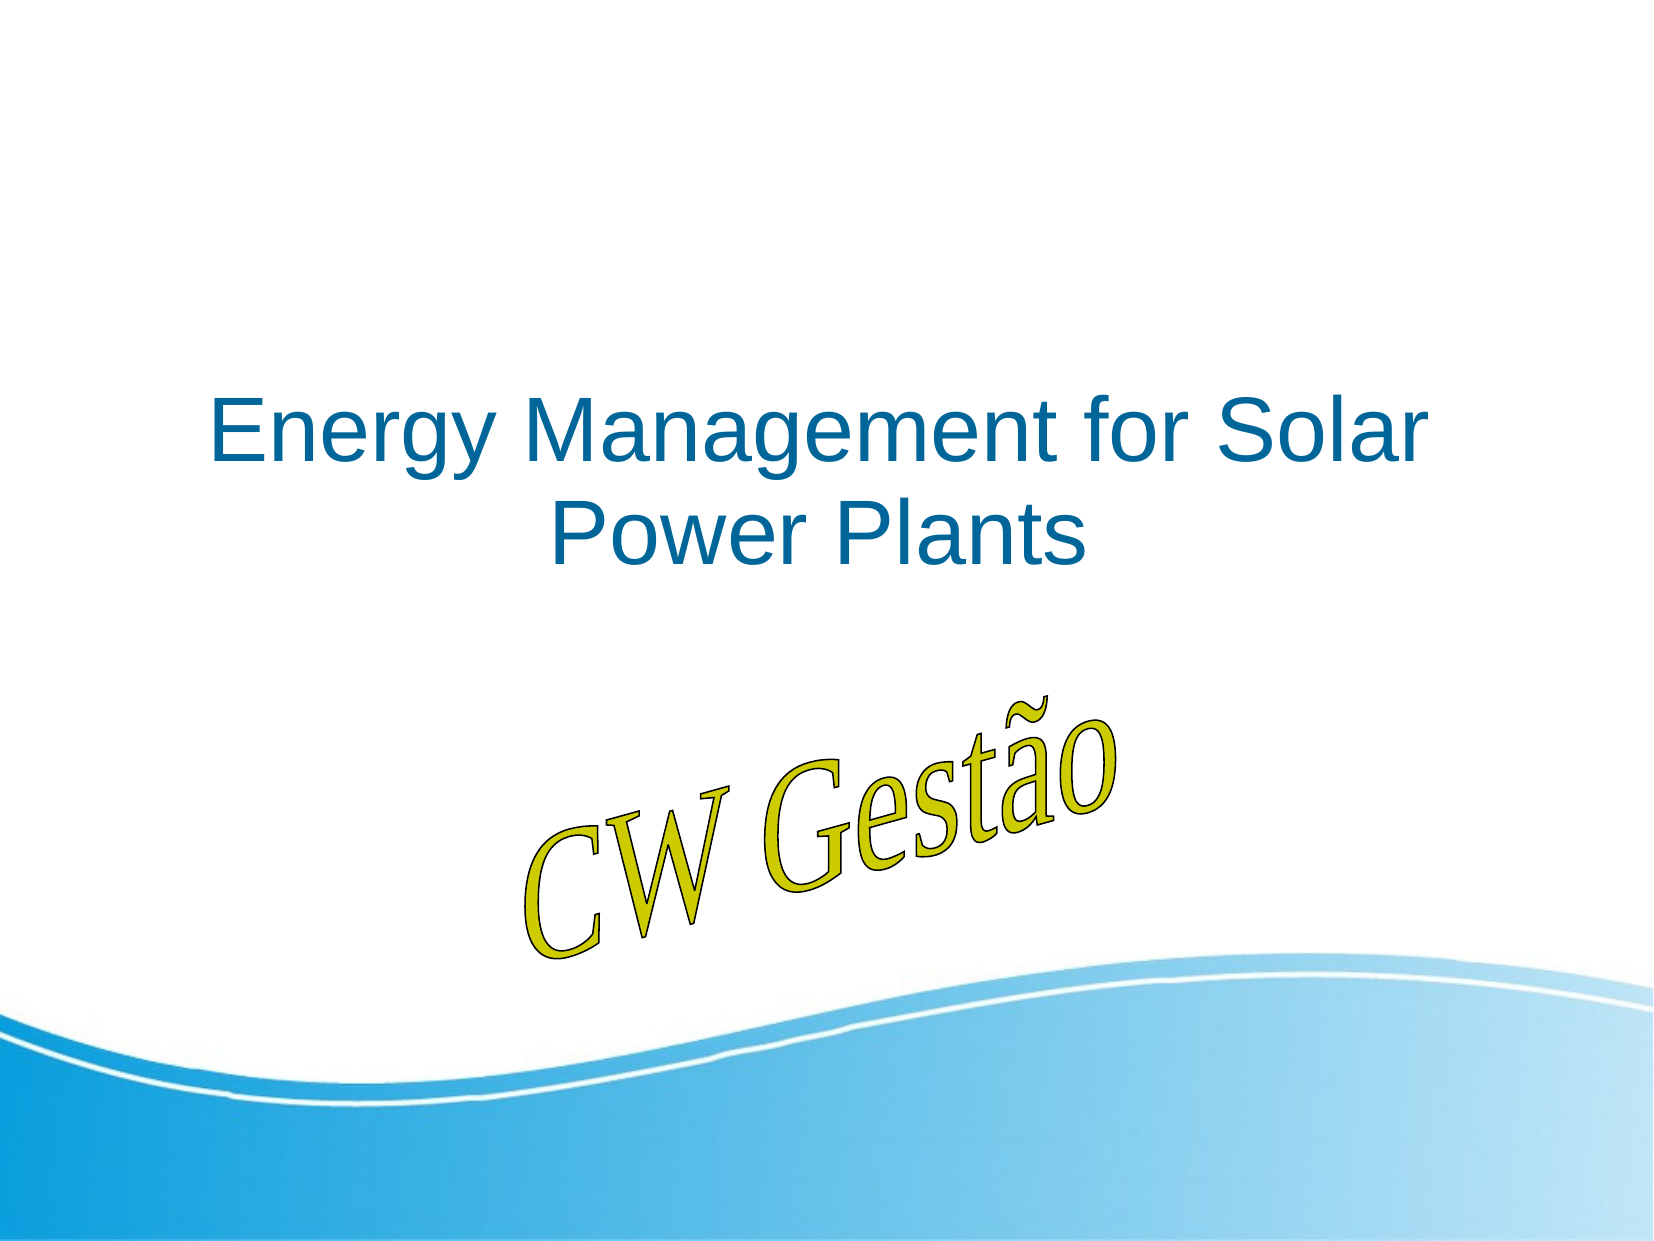

# Energy Management for Solar Power Plants
CW Gestão